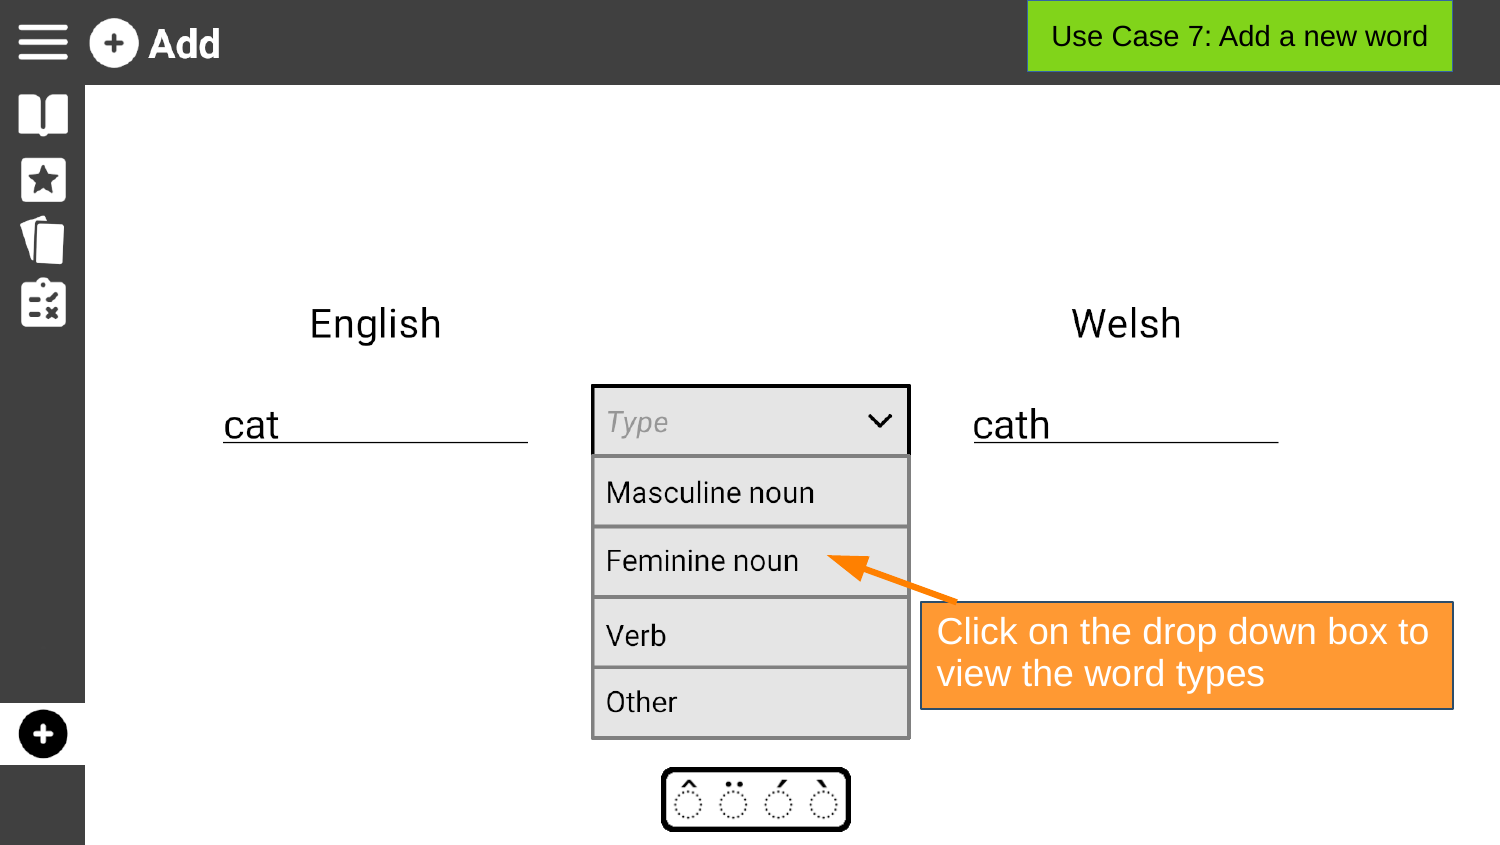

Use Case 7: Add a new word
Click on the drop down box to view the word types